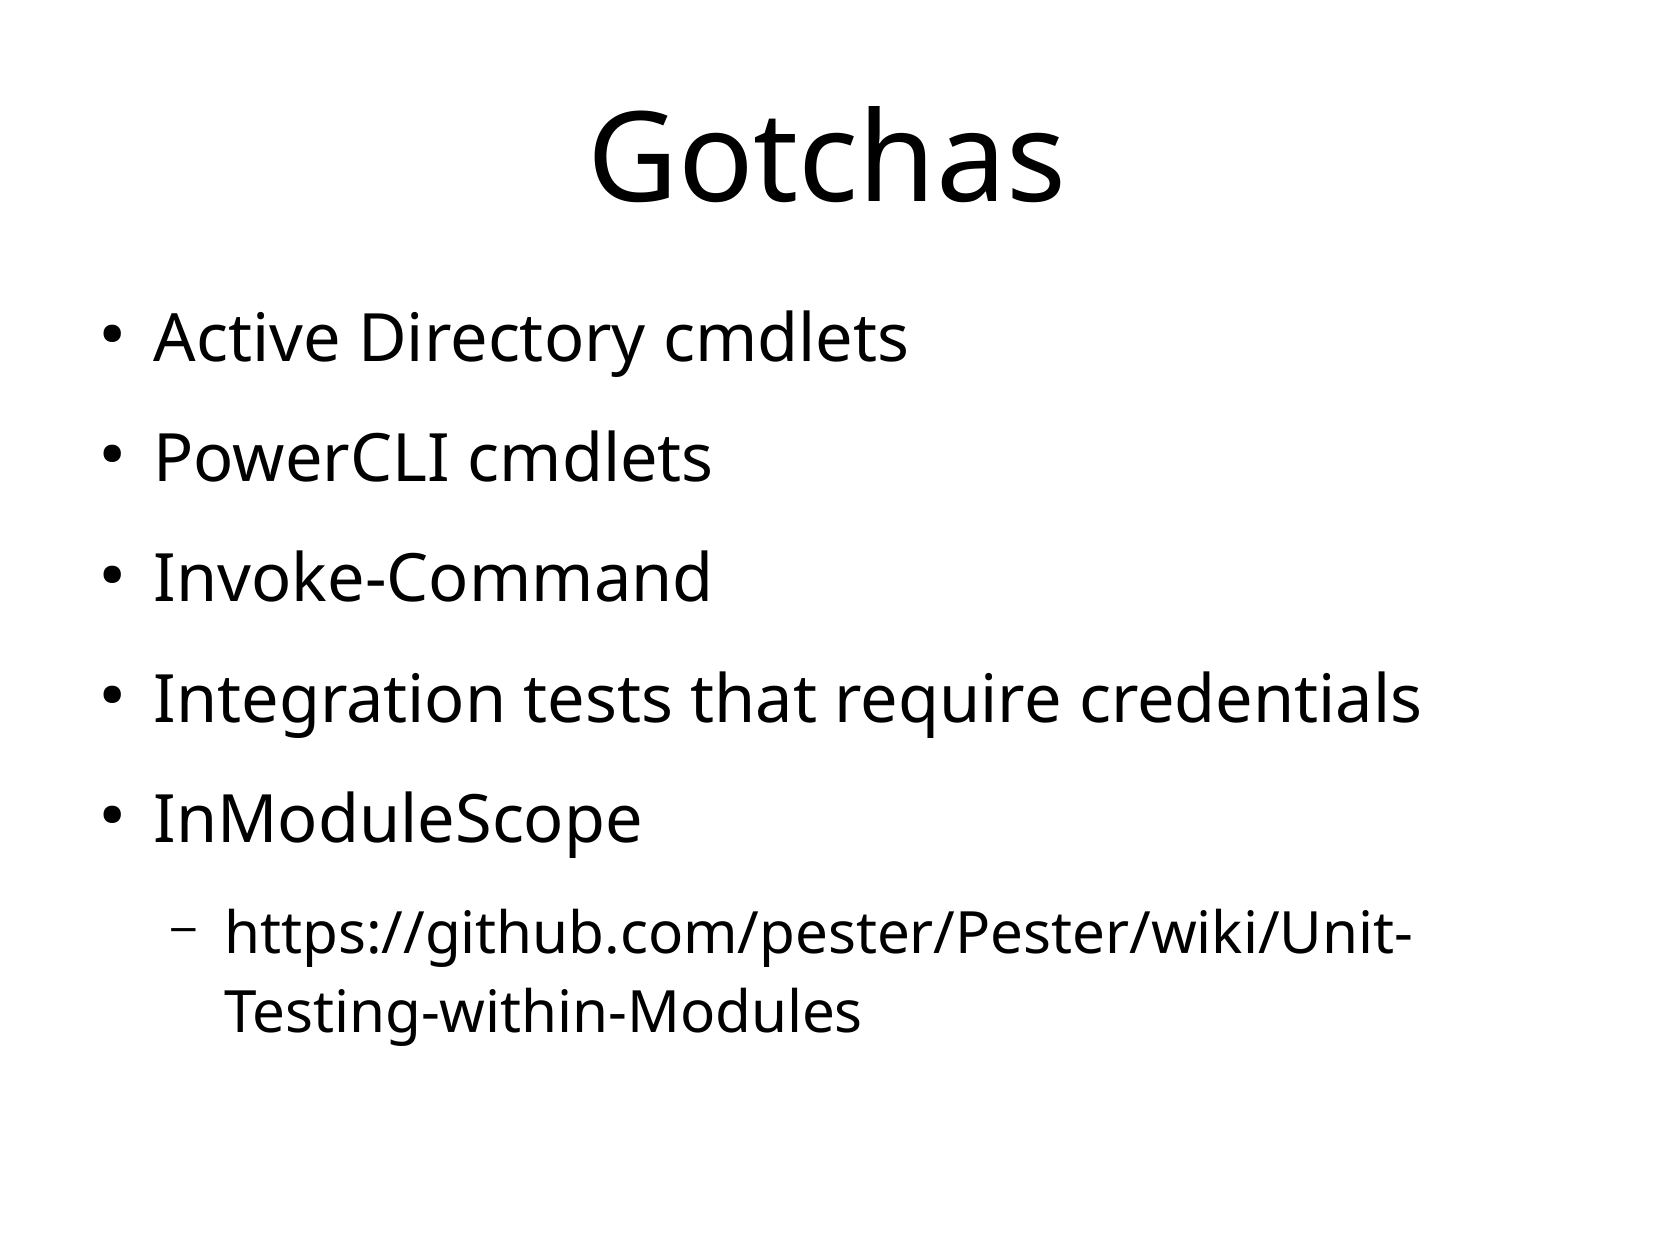

# Gotchas
Active Directory cmdlets
PowerCLI cmdlets
Invoke-Command
Integration tests that require credentials
InModuleScope
https://github.com/pester/Pester/wiki/Unit-Testing-within-Modules